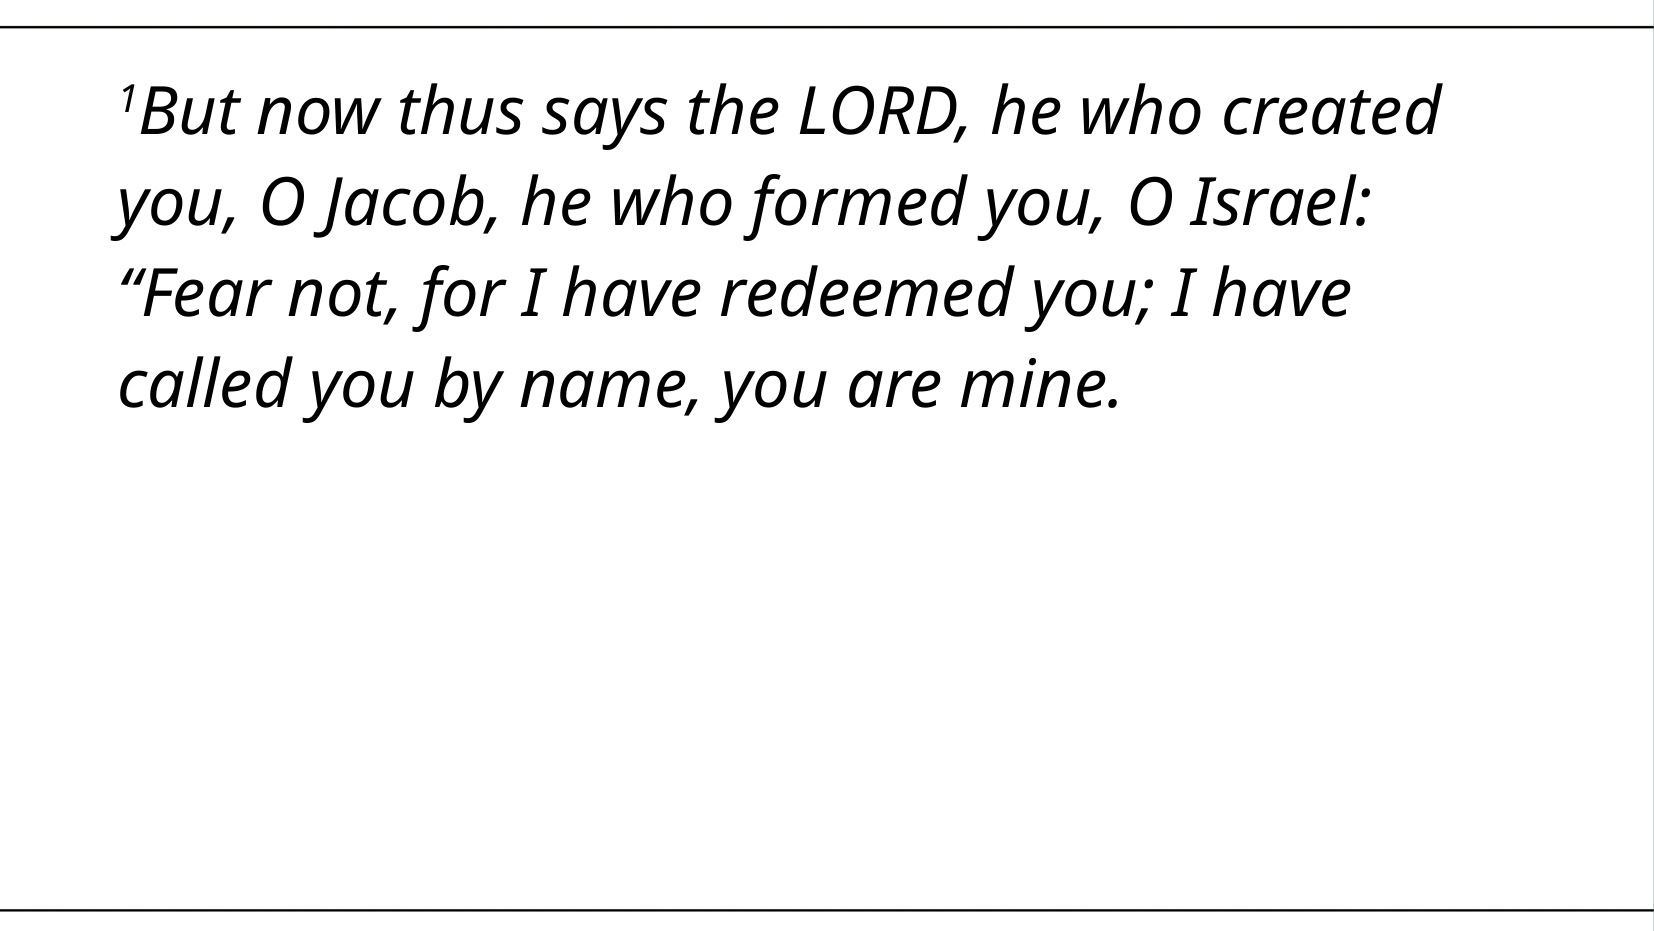

1But now thus says the LORD, he who created you, O Jacob, he who formed you, O Israel:
“Fear not, for I have redeemed you; I have called you by name, you are mine.